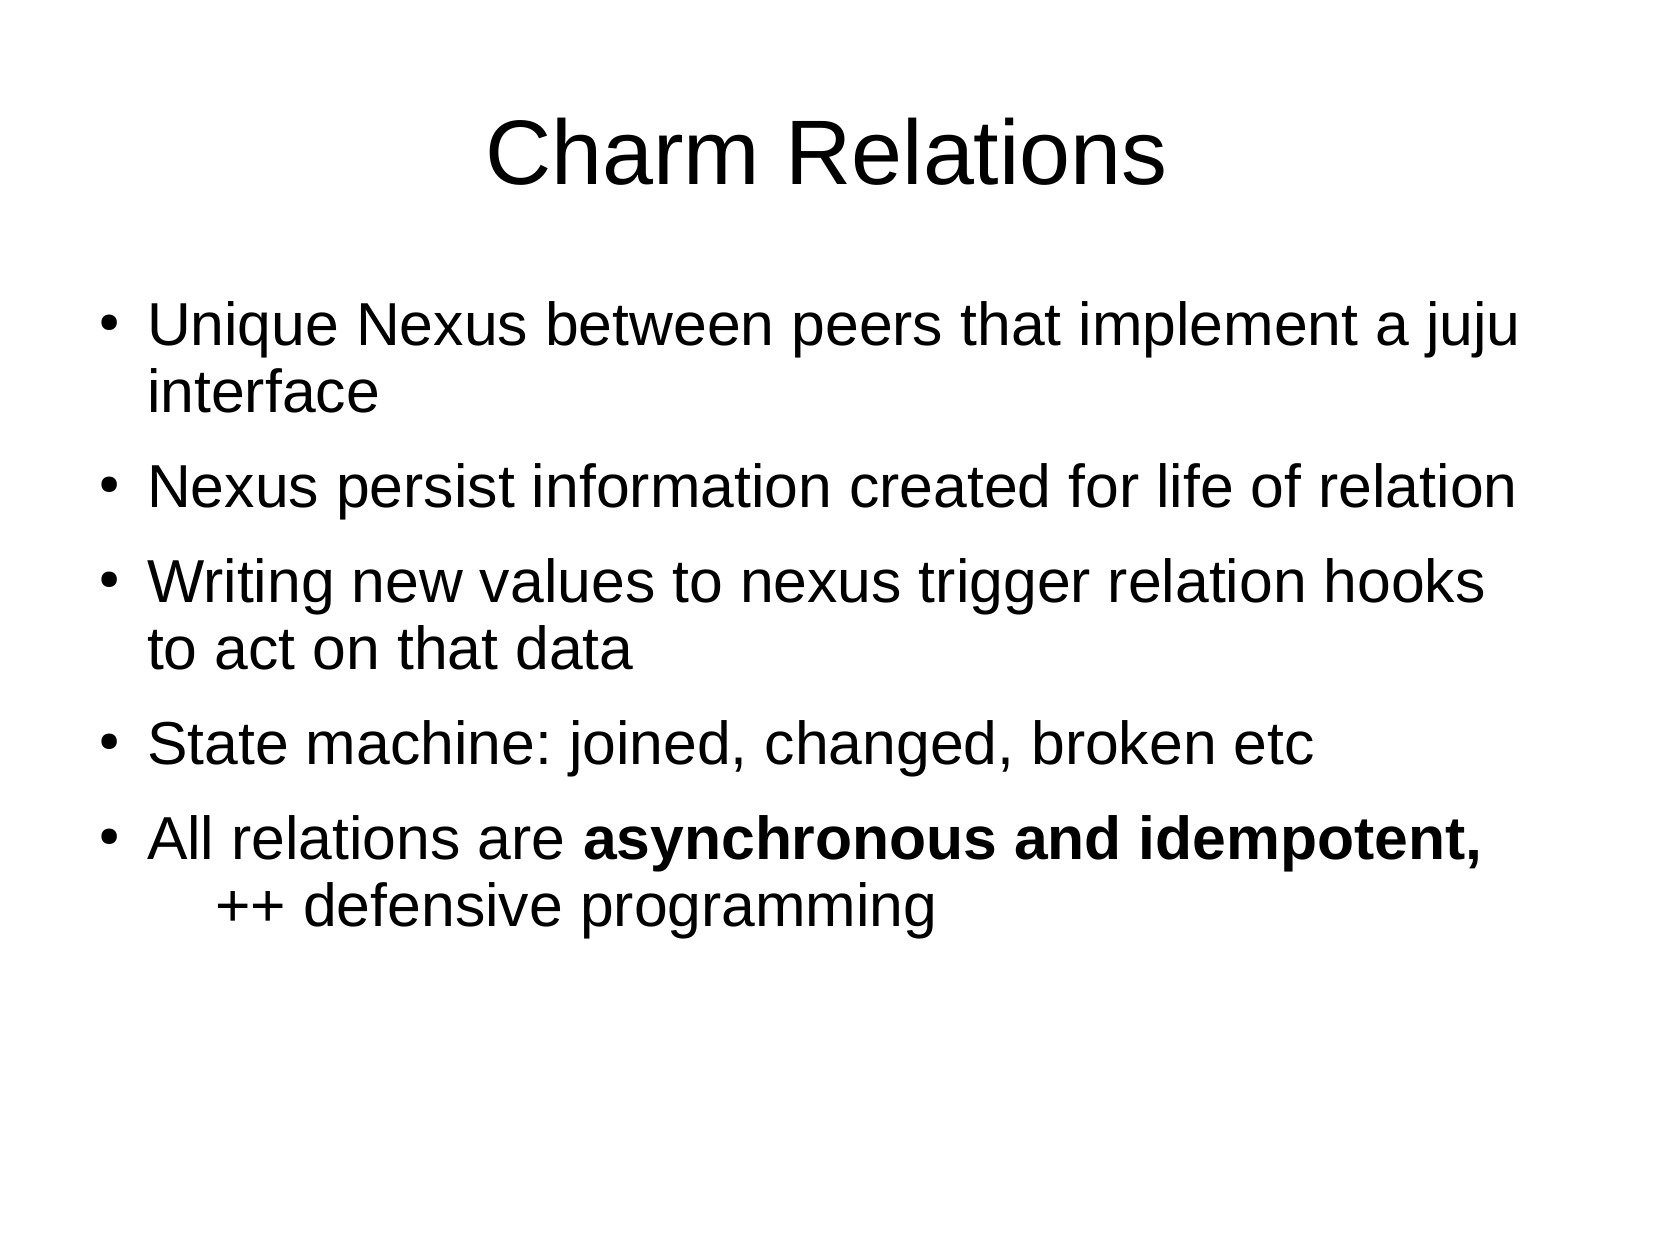

# Charm Relations
Unique Nexus between peers that implement a juju interface
Nexus persist information created for life of relation
Writing new values to nexus trigger relation hooks to act on that data
State machine: joined, changed, broken etc
All relations are asynchronous and idempotent, 	++ defensive programming